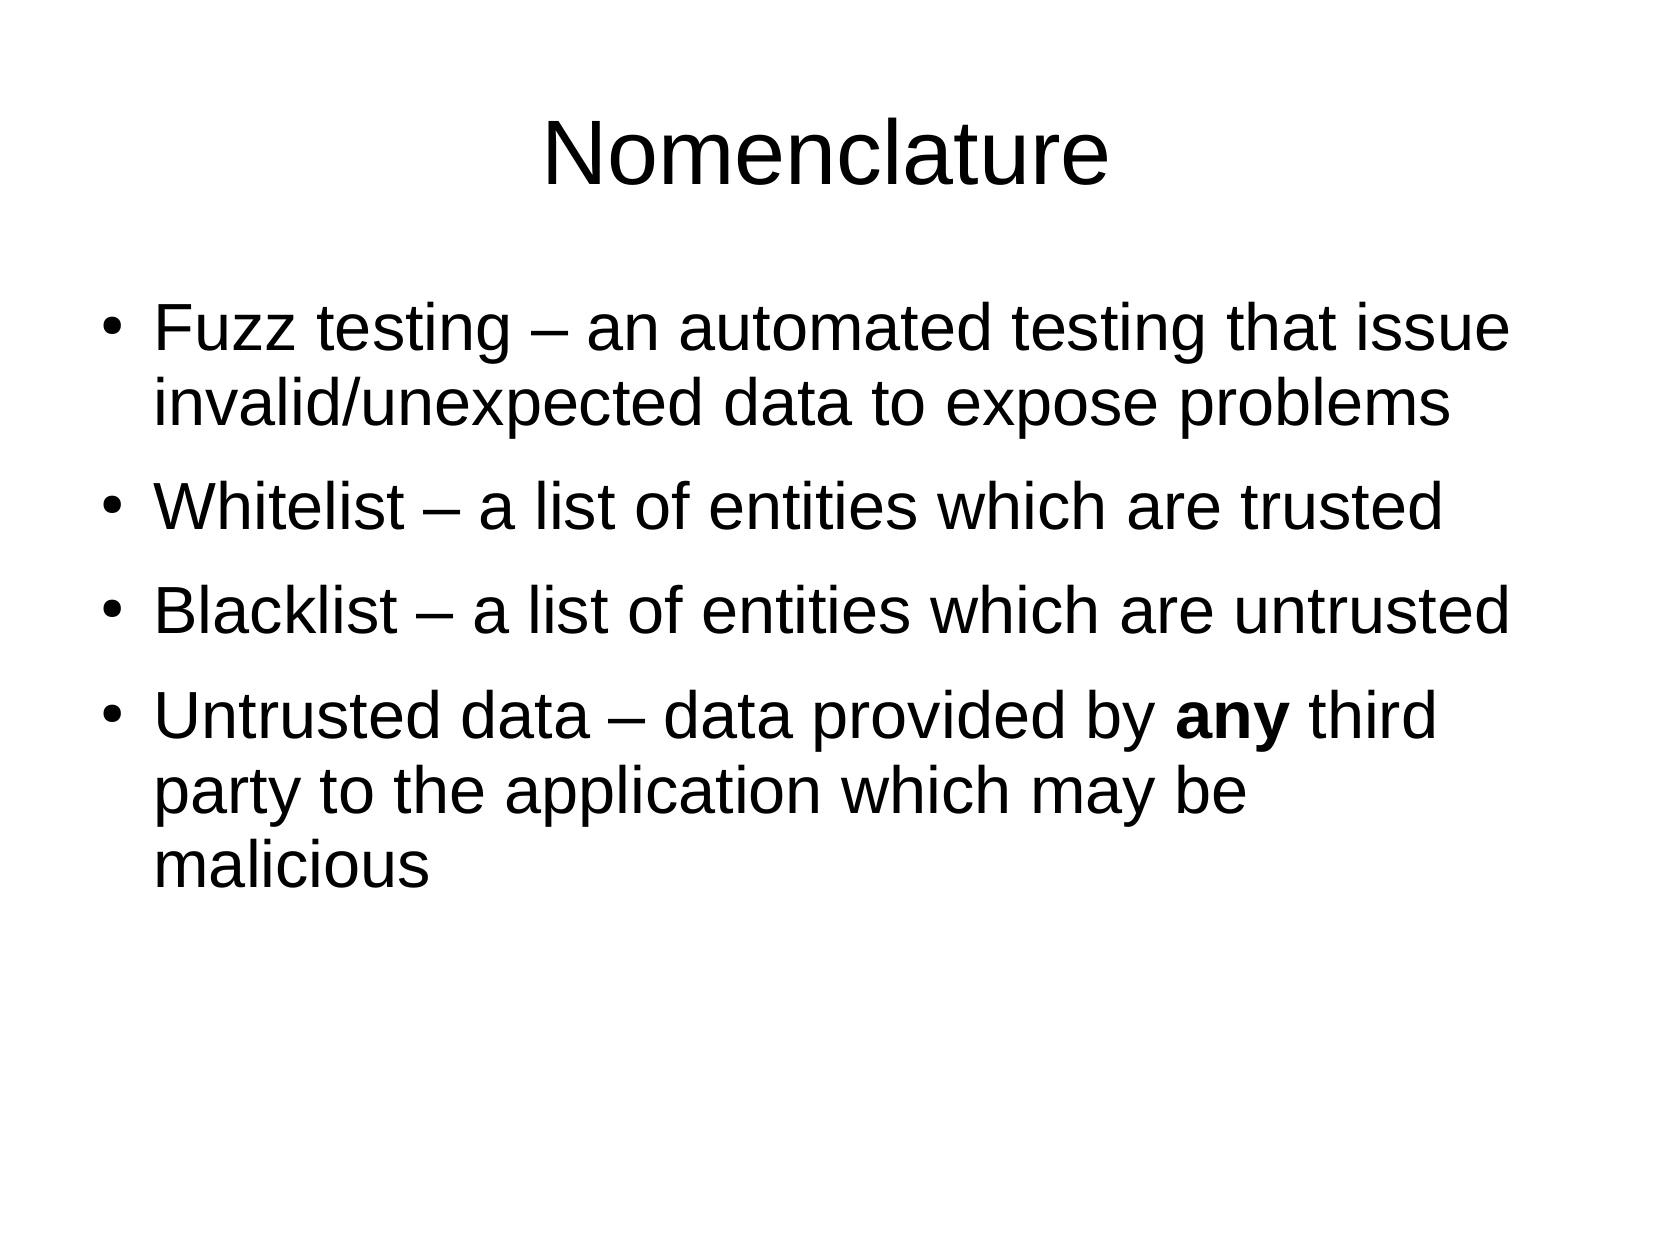

# Nomenclature
Fuzz testing – an automated testing that issue invalid/unexpected data to expose problems
Whitelist – a list of entities which are trusted
Blacklist – a list of entities which are untrusted
Untrusted data – data provided by any third party to the application which may be malicious